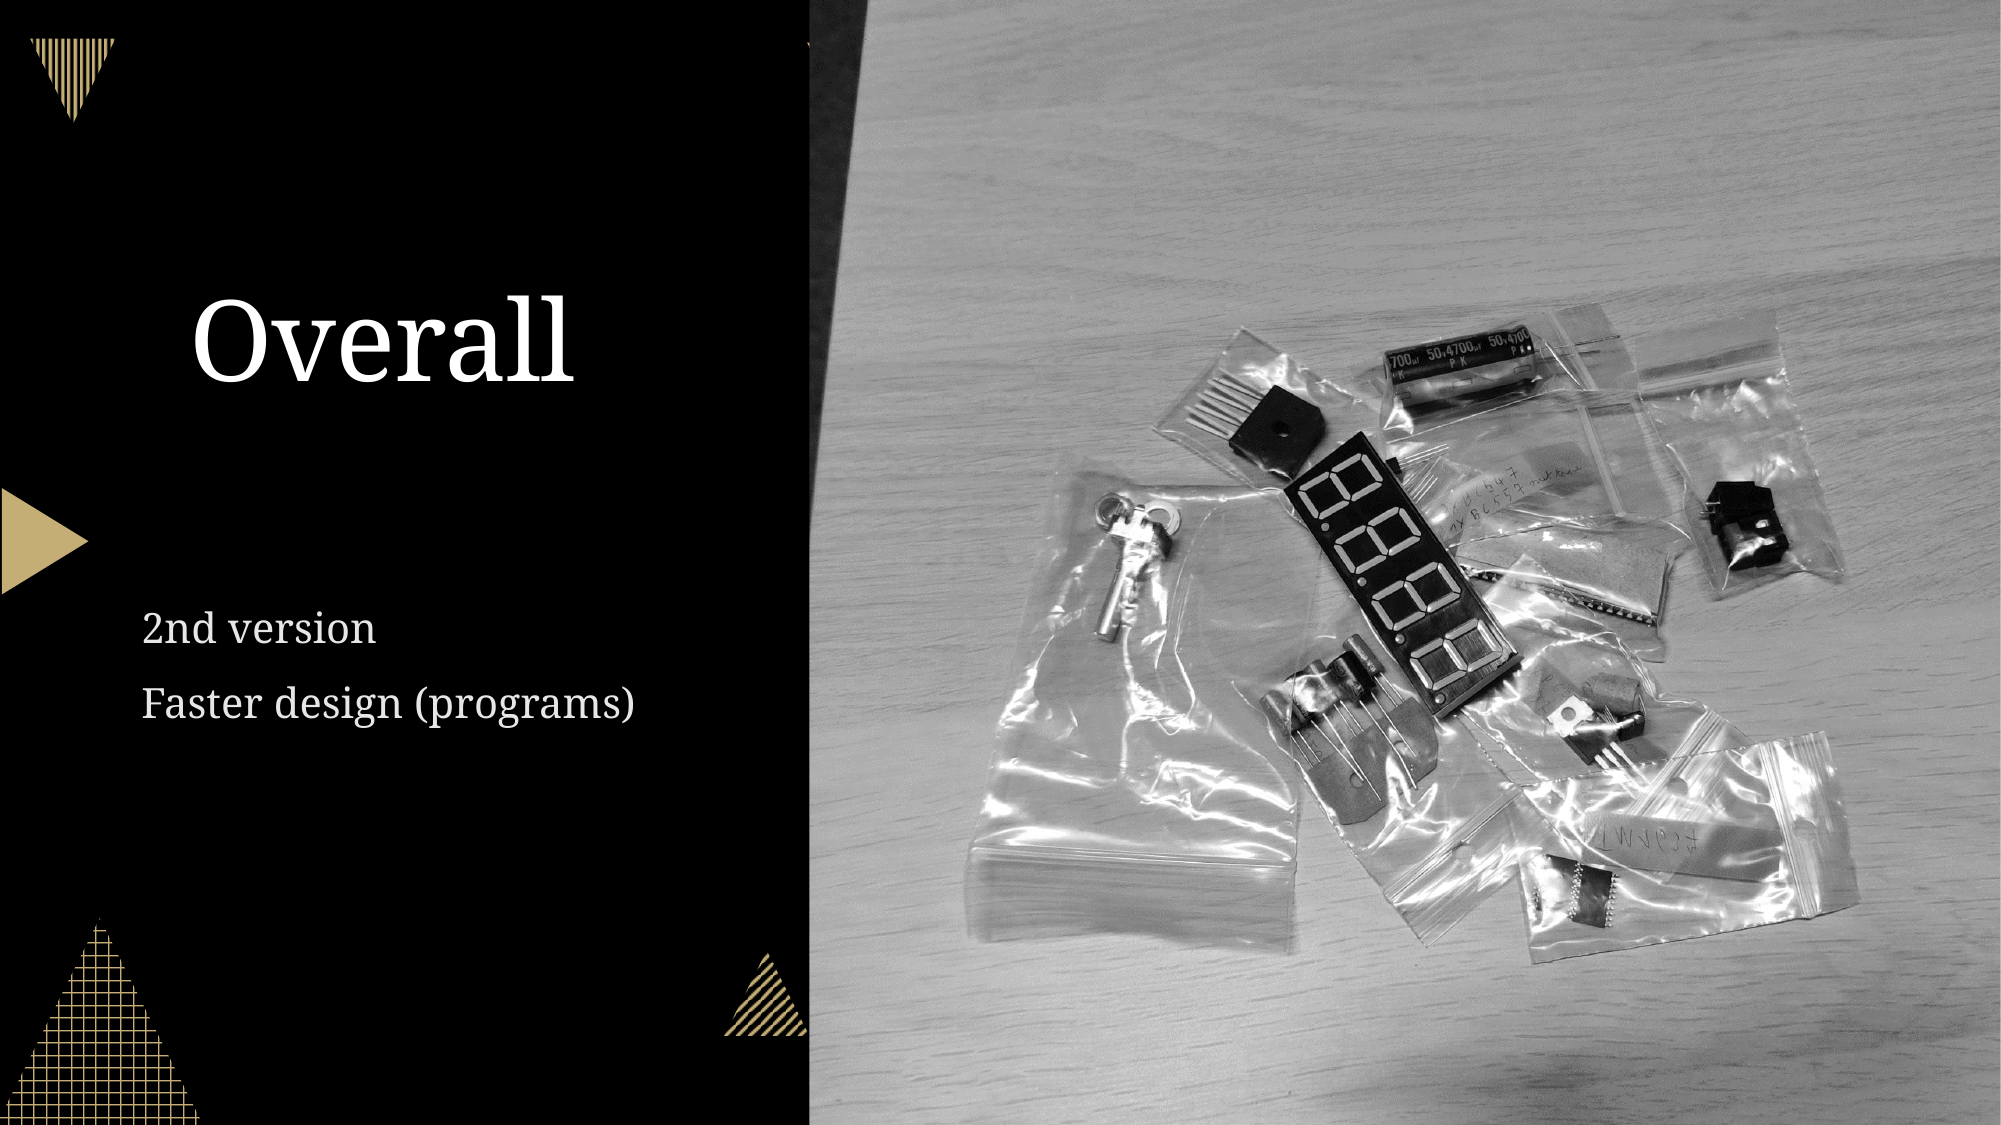

# Overall
2nd version
Faster design (programs)